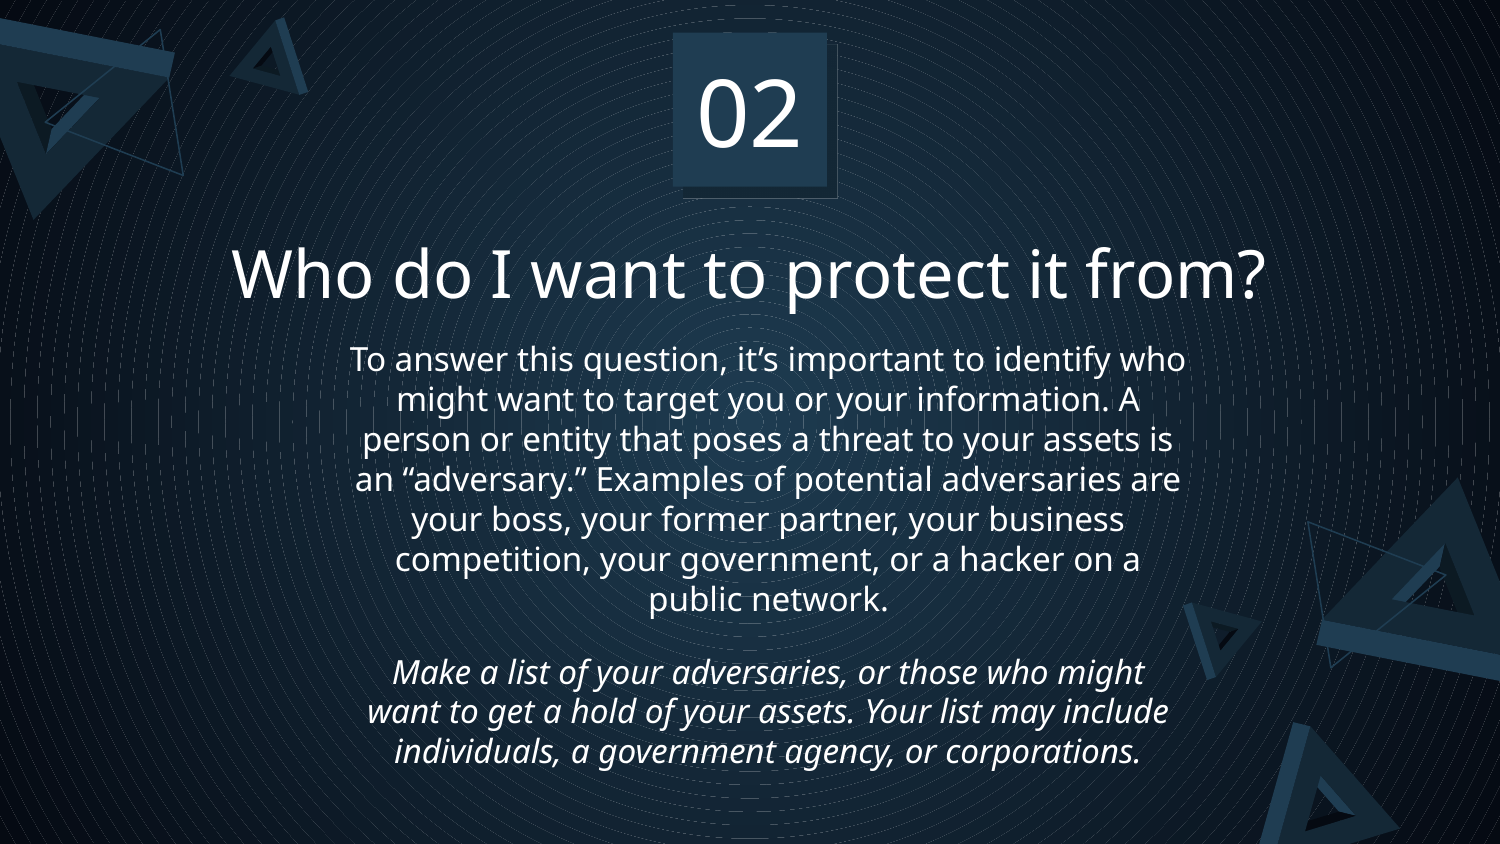

02
# Who do I want to protect it from?
To answer this question, it’s important to identify who might want to target you or your information. A person or entity that poses a threat to your assets is an “adversary.” Examples of potential adversaries are your boss, your former partner, your business competition, your government, or a hacker on a public network.
Make a list of your adversaries, or those who might want to get a hold of your assets. Your list may include individuals, a government agency, or corporations.